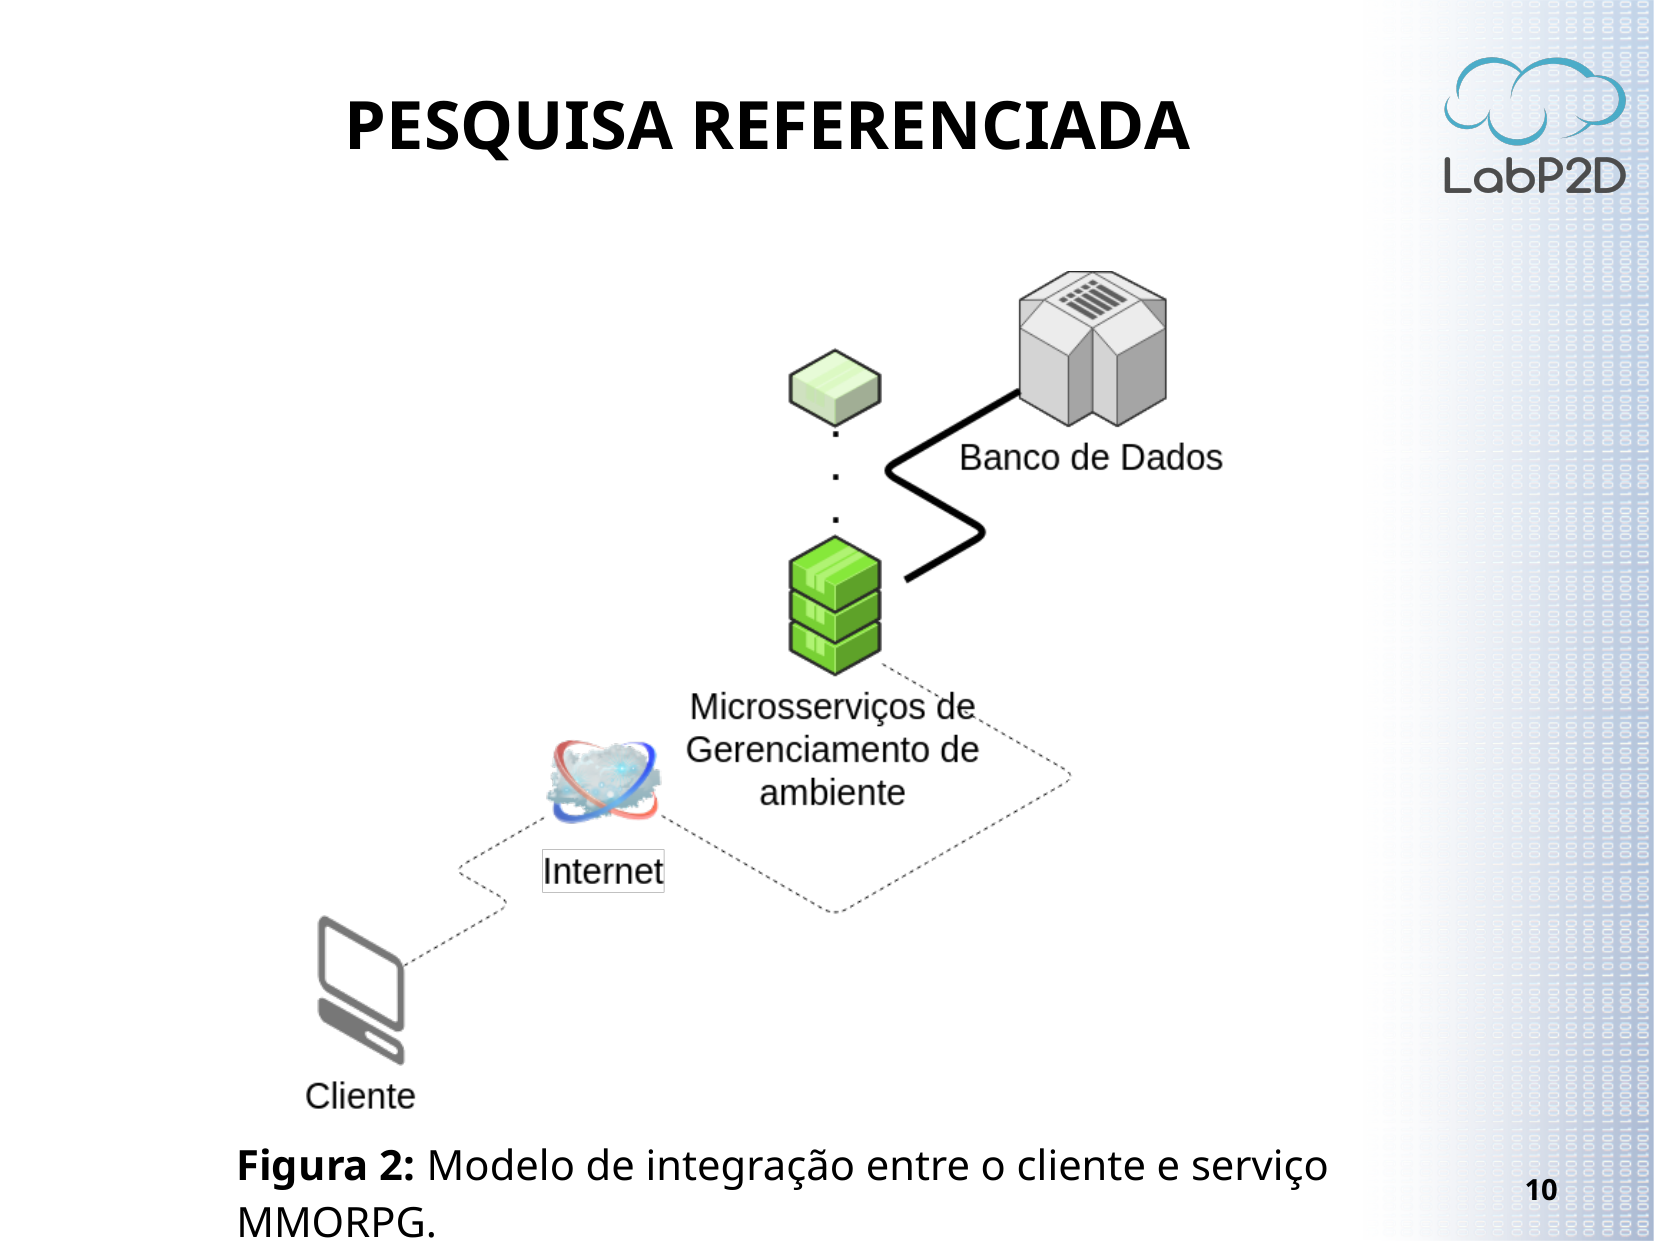

# PESQUISA REFERENCIADA
Figura 2: Modelo de integração entre o cliente e serviço MMORPG.
10